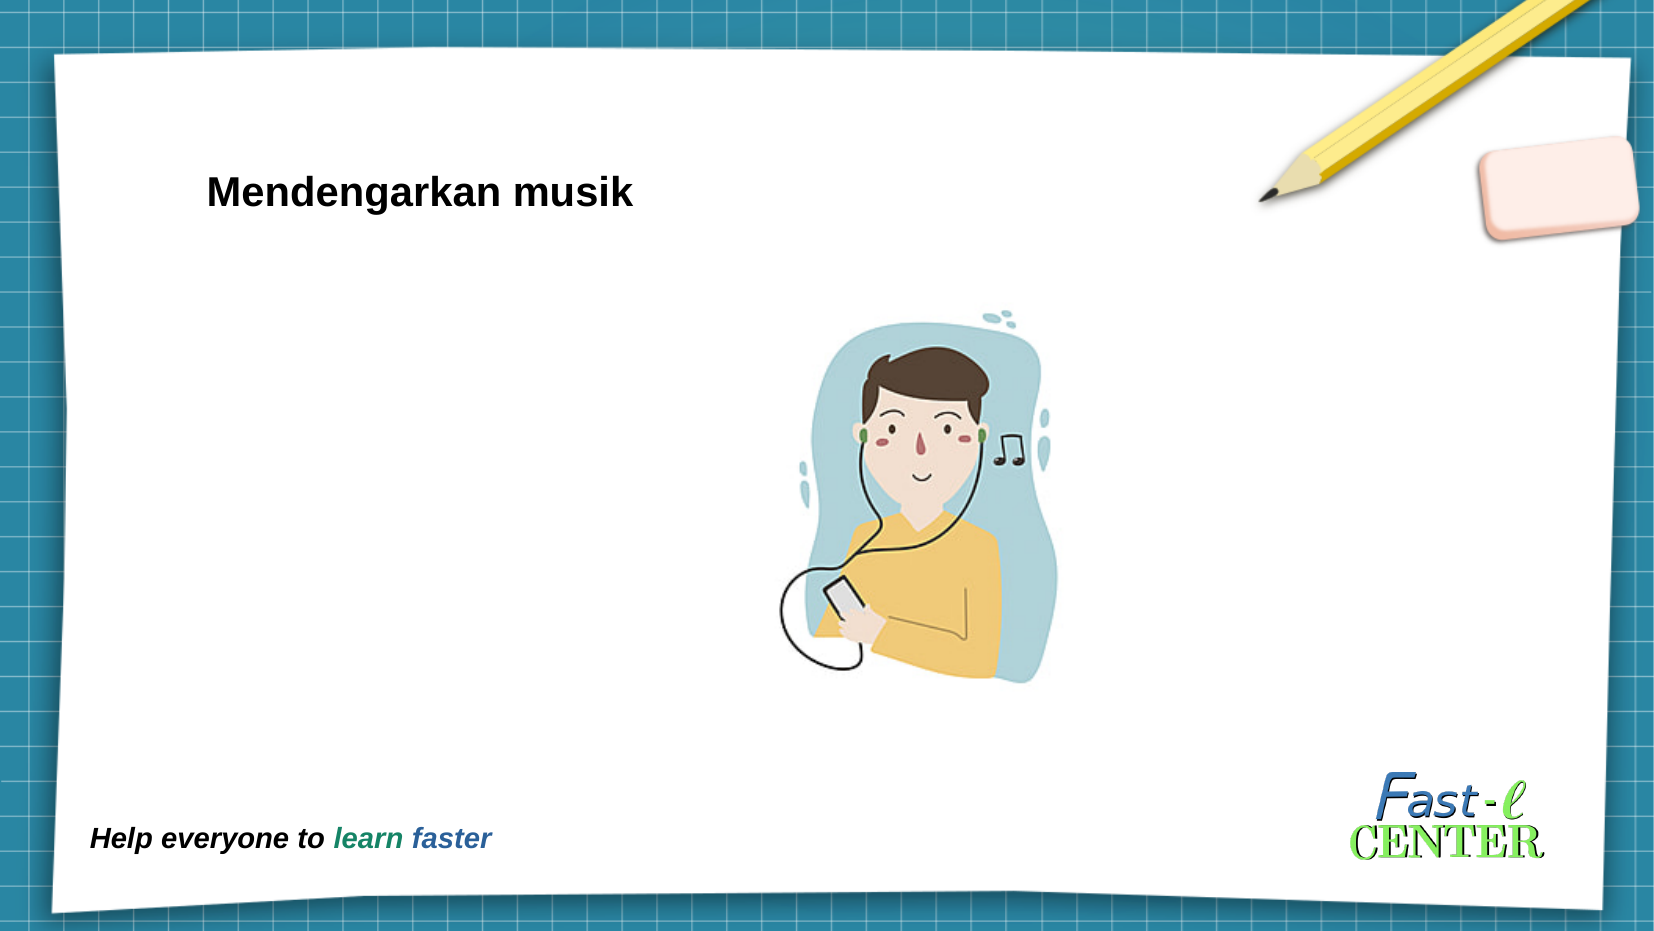

Mendengarkan musik
Help everyone to learn faster